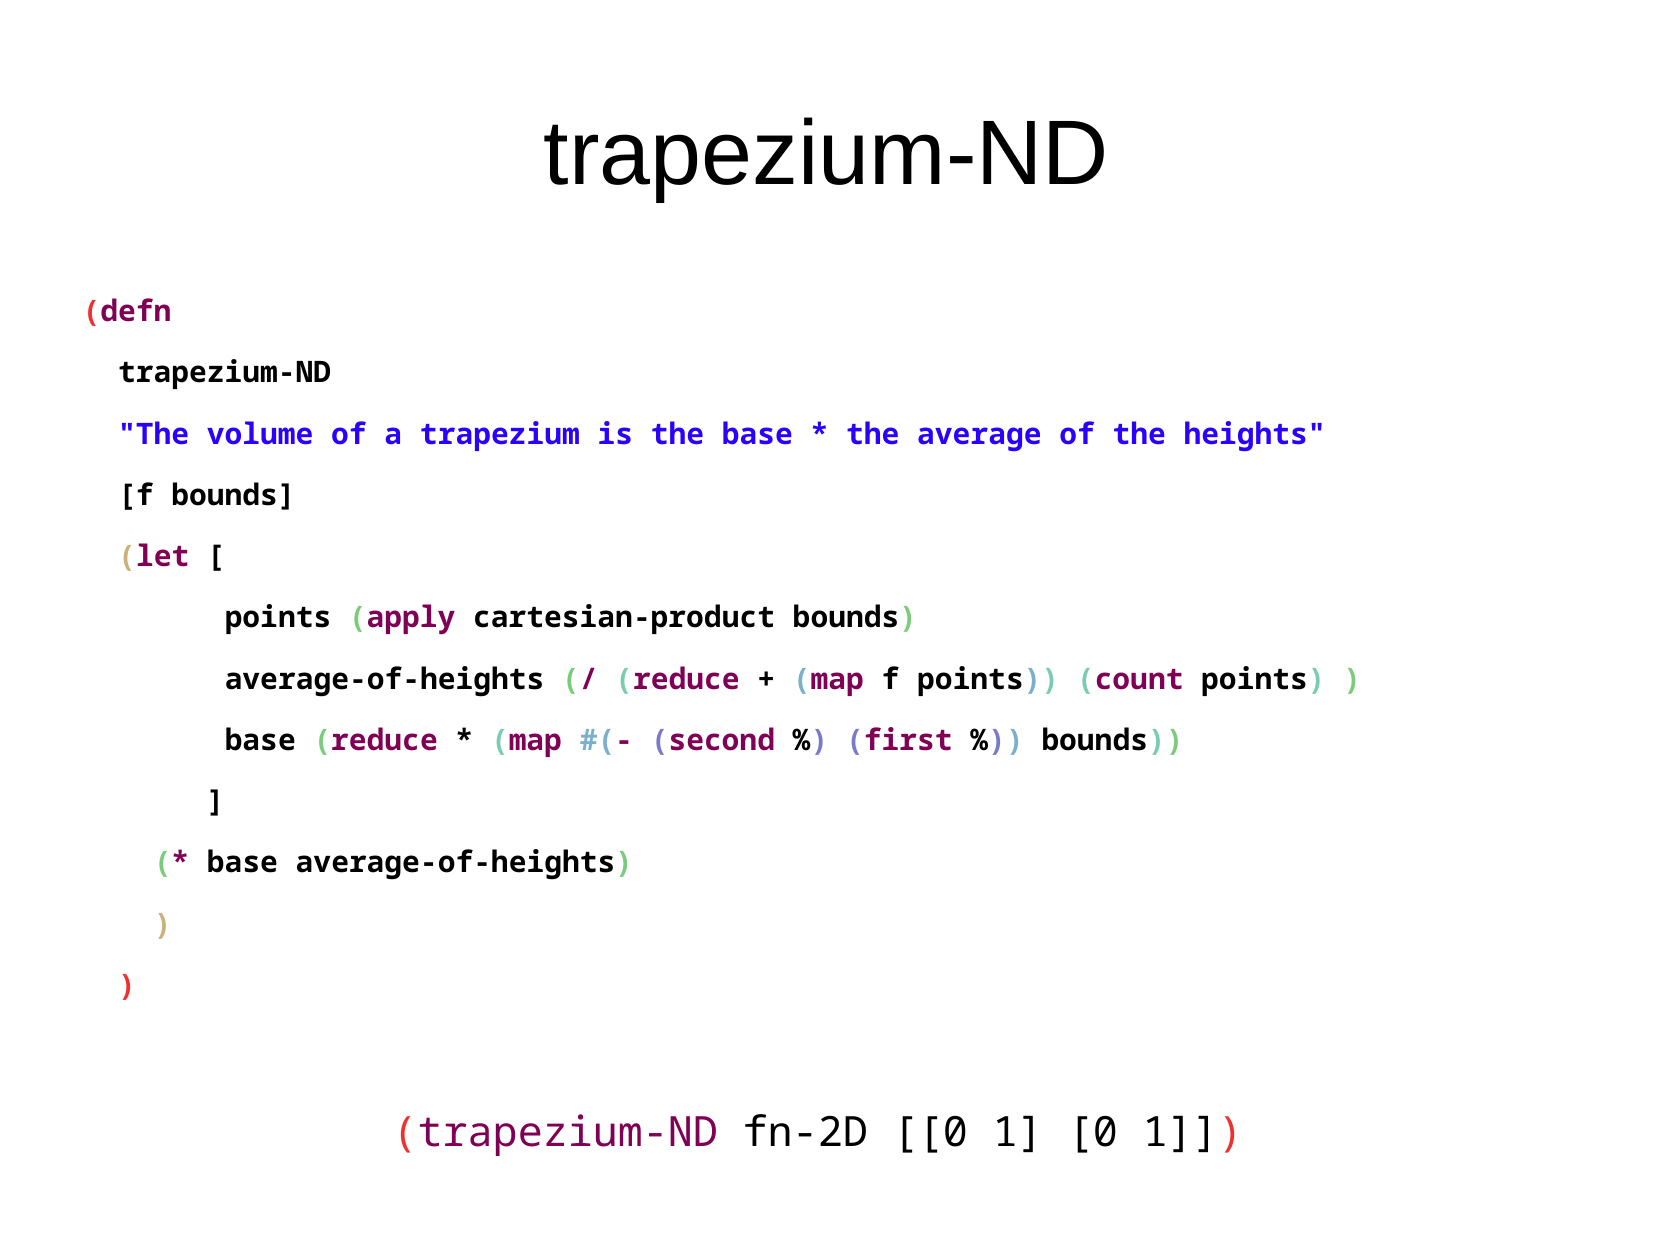

# trapezium-ND
(defn
 trapezium-ND
 "The volume of a trapezium is the base * the average of the heights"
 [f bounds]
 (let [
 points (apply cartesian-product bounds)
 average-of-heights (/ (reduce + (map f points)) (count points) )
 base (reduce * (map #(- (second %) (first %)) bounds))
 ]
 (* base average-of-heights)
 )
 )
(trapezium-ND fn-2D [[0 1] [0 1]])